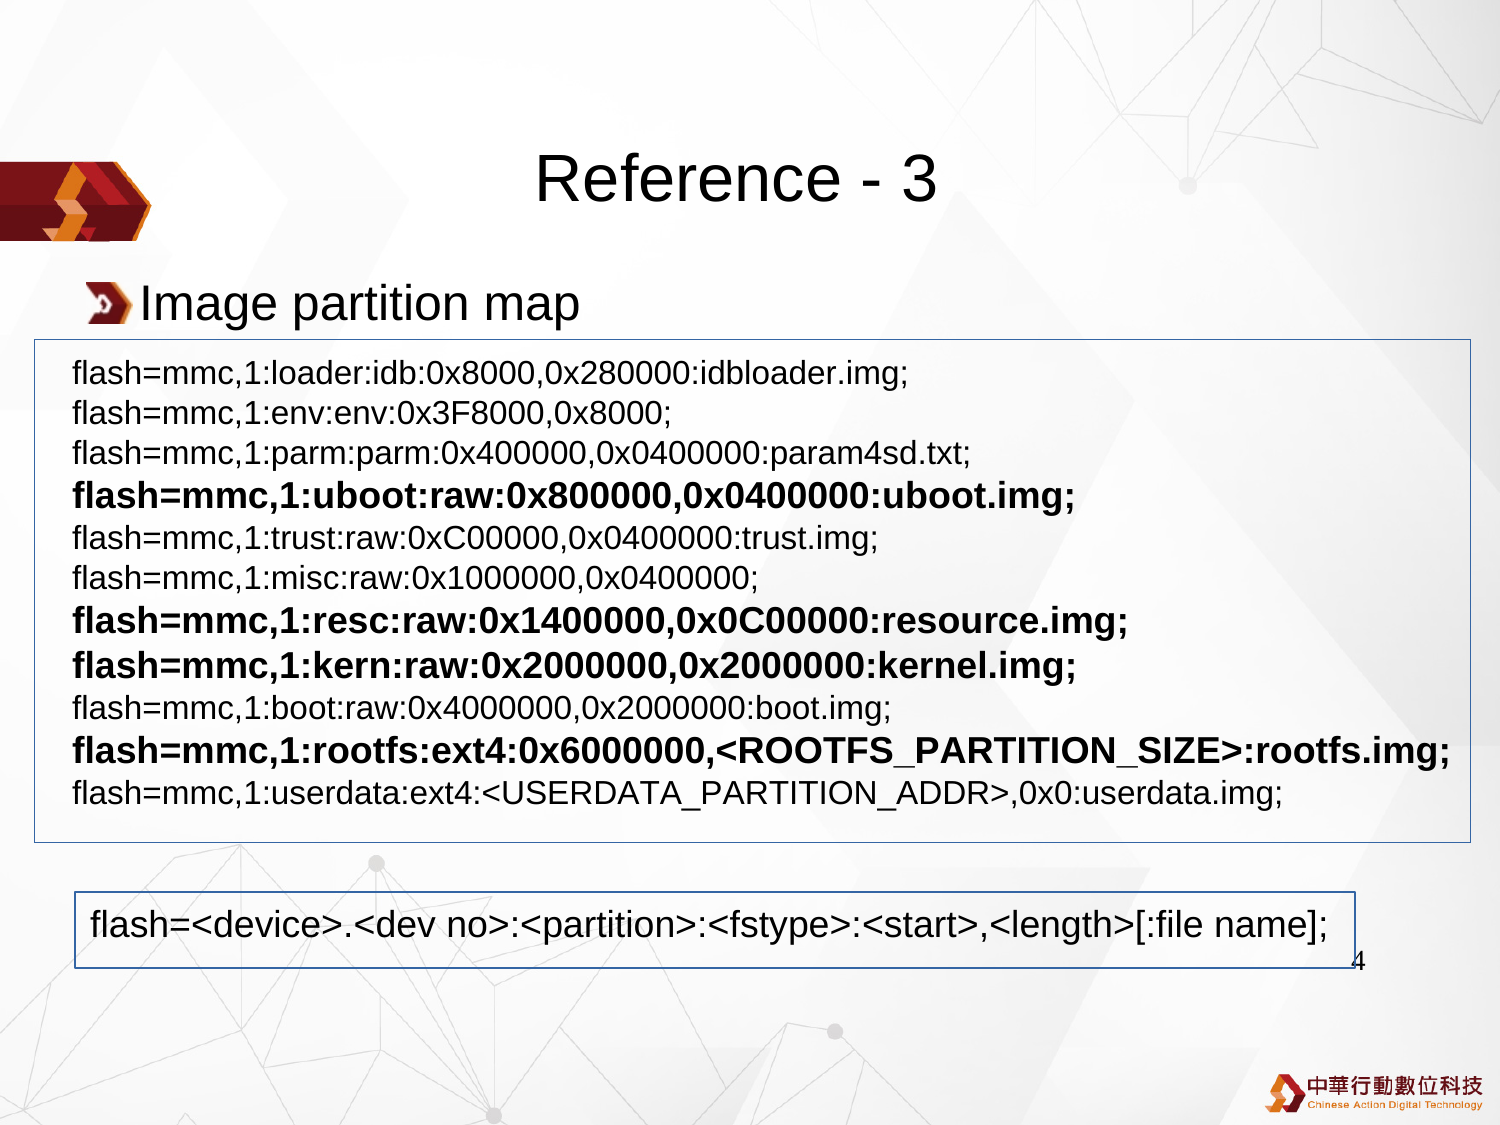

# Reference - 3
Image partition map
flash=mmc,1:loader:idb:0x8000,0x280000:idbloader.img;
flash=mmc,1:env:env:0x3F8000,0x8000;
flash=mmc,1:parm:parm:0x400000,0x0400000:param4sd.txt;
flash=mmc,1:uboot:raw:0x800000,0x0400000:uboot.img;
flash=mmc,1:trust:raw:0xC00000,0x0400000:trust.img;
flash=mmc,1:misc:raw:0x1000000,0x0400000;
flash=mmc,1:resc:raw:0x1400000,0x0C00000:resource.img;
flash=mmc,1:kern:raw:0x2000000,0x2000000:kernel.img;
flash=mmc,1:boot:raw:0x4000000,0x2000000:boot.img;
flash=mmc,1:rootfs:ext4:0x6000000,<ROOTFS_PARTITION_SIZE>:rootfs.img;
flash=mmc,1:userdata:ext4:<USERDATA_PARTITION_ADDR>,0x0:userdata.img;
flash=<device>.<dev no>:<partition>:<fstype>:<start>,<length>[:file name];
4